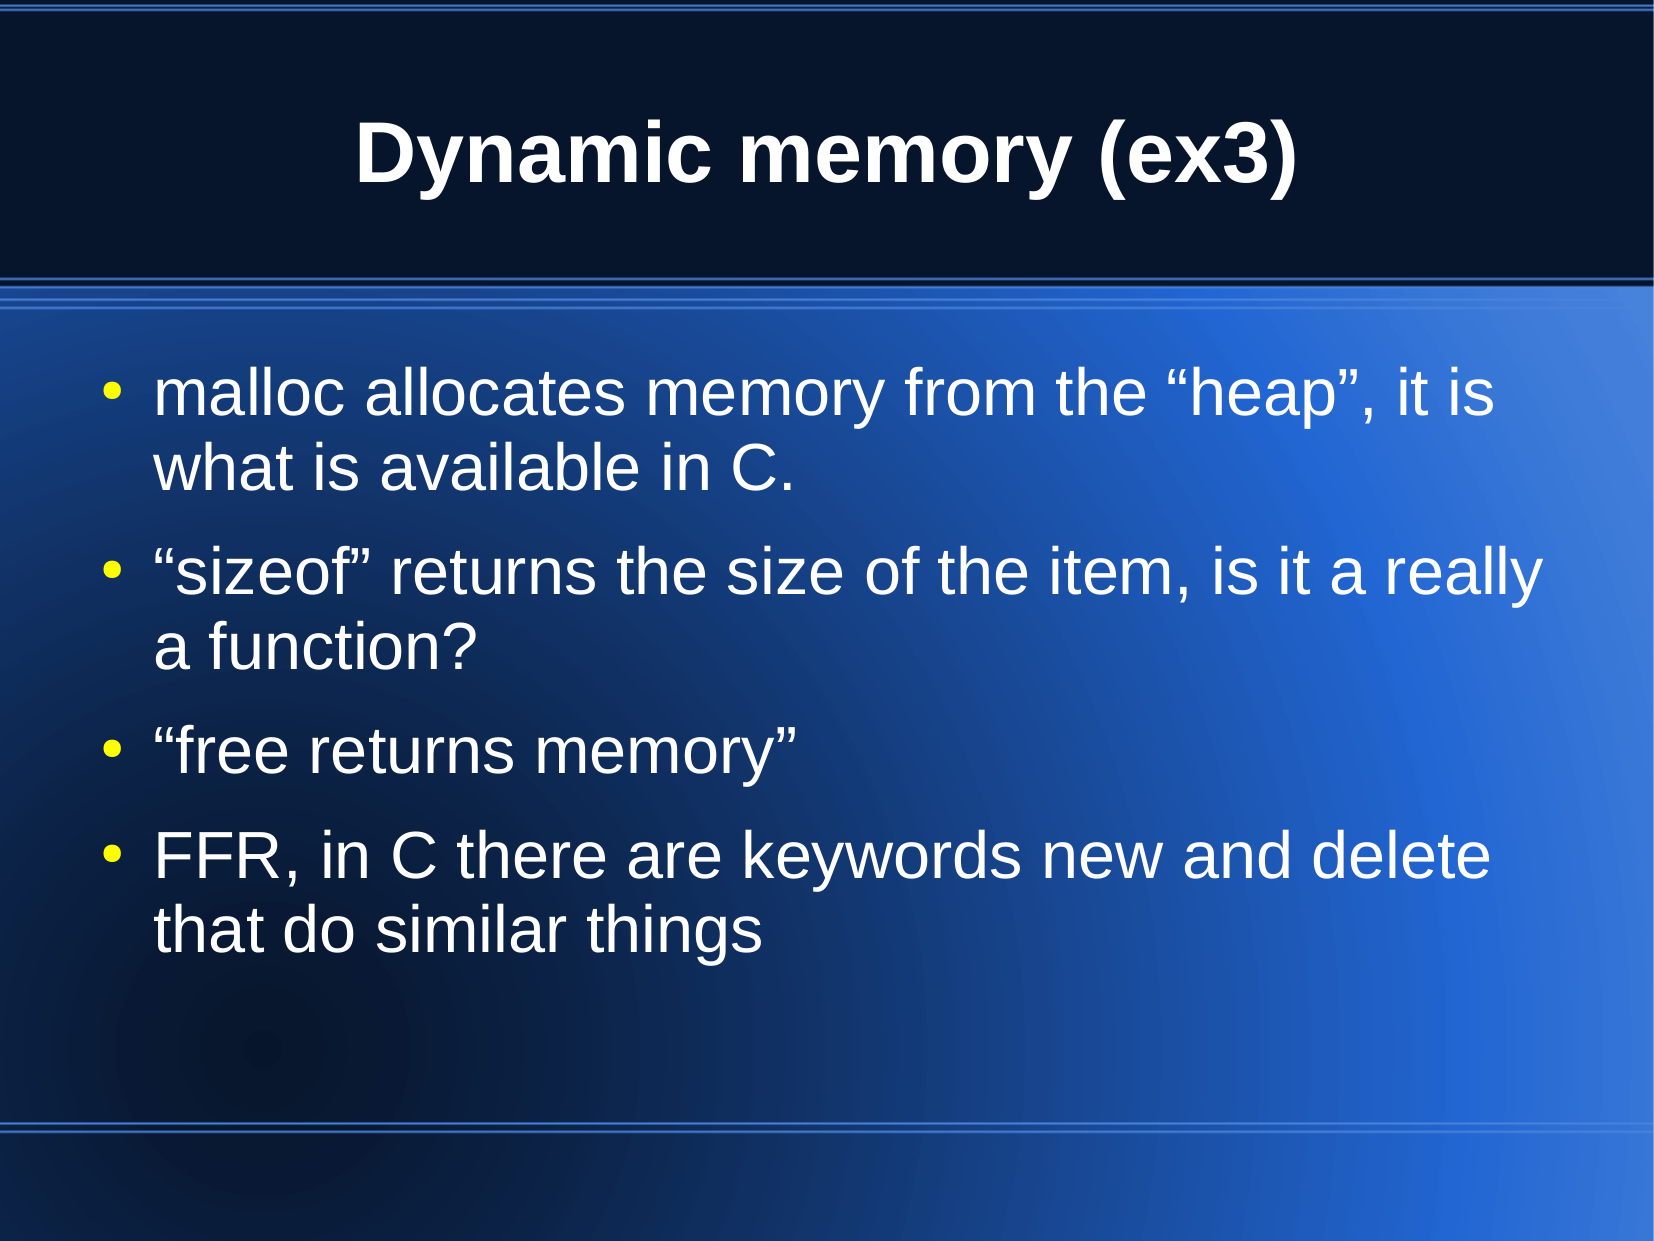

# Dynamic memory (ex3)
malloc allocates memory from the “heap”, it is what is available in C.
“sizeof” returns the size of the item, is it a really a function?
“free returns memory”
FFR, in C there are keywords new and delete that do similar things